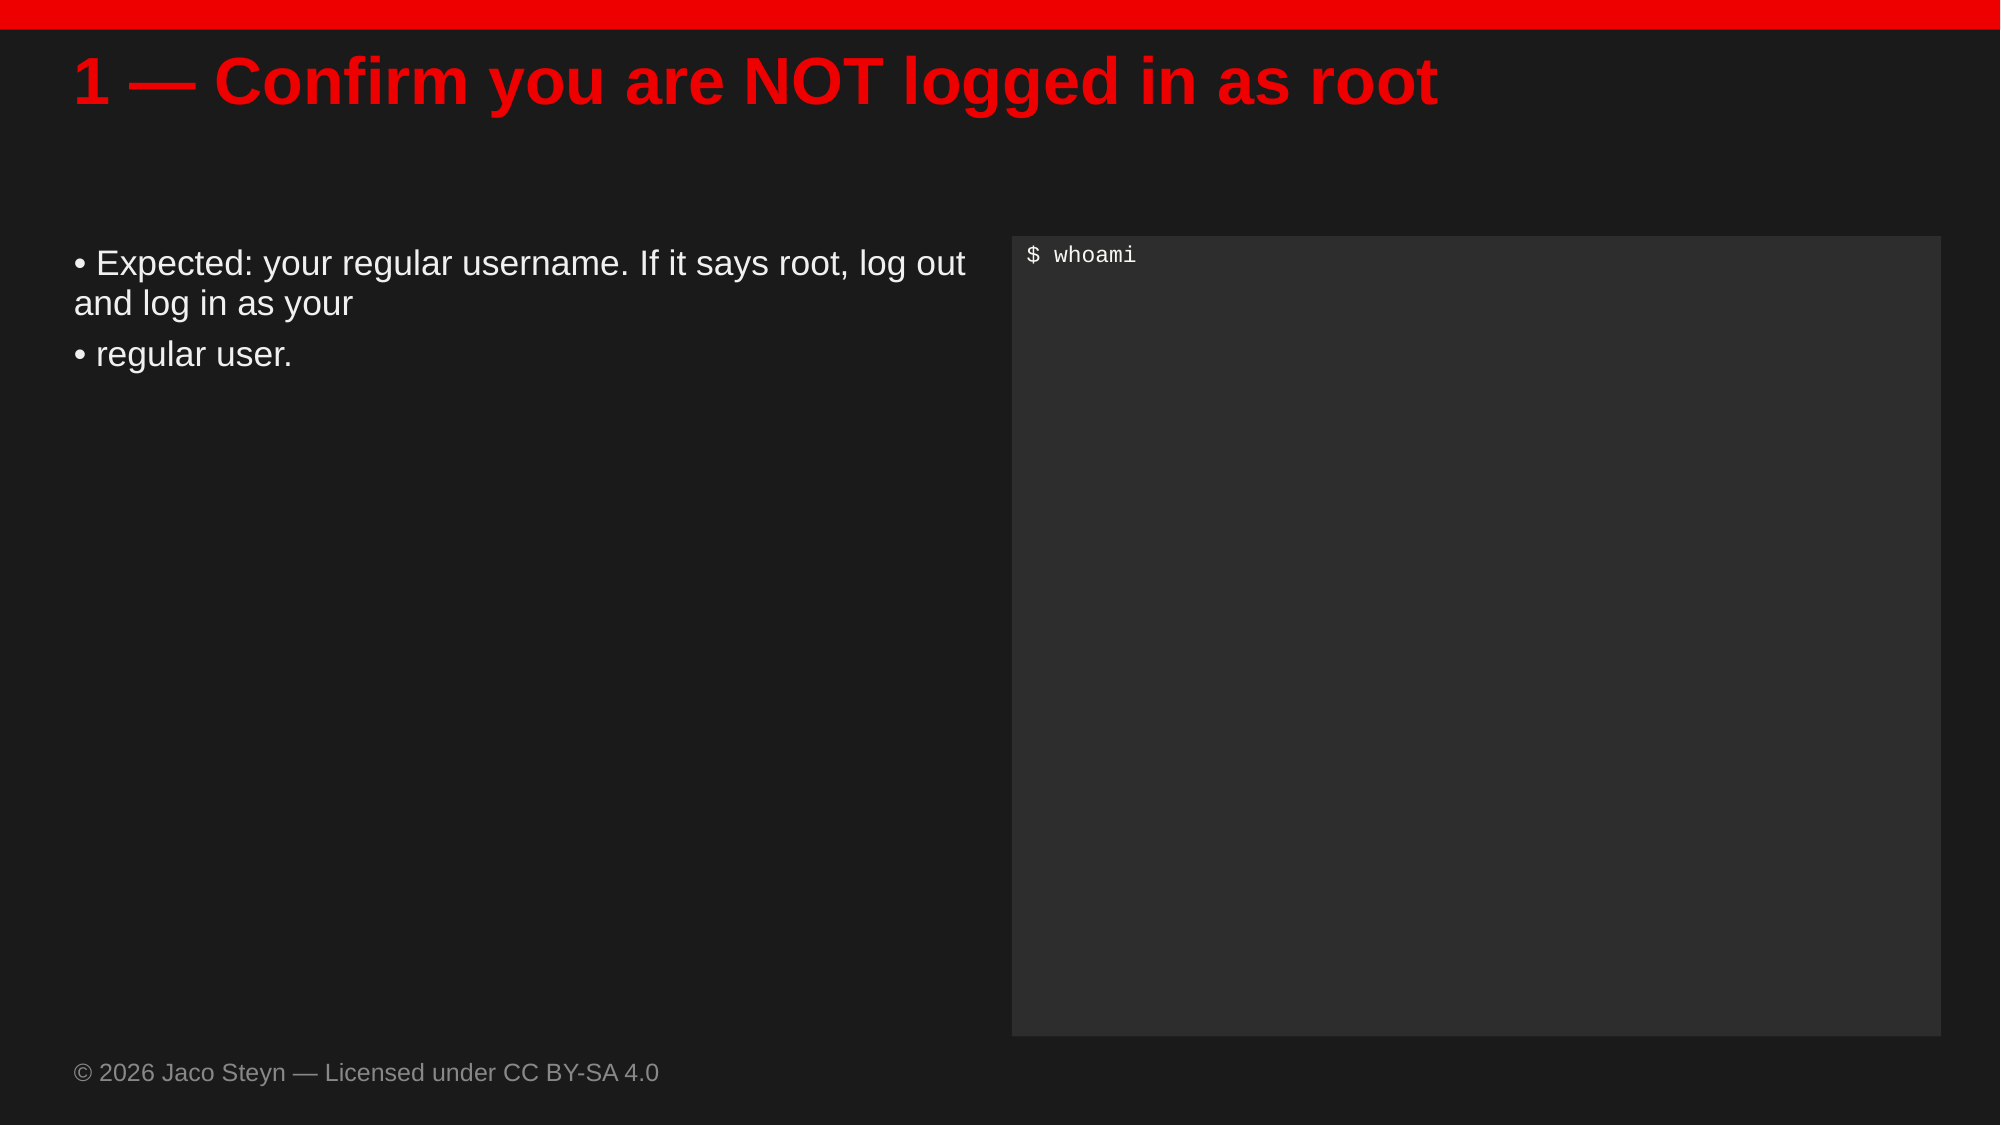

1 — Confirm you are NOT logged in as root
• Expected: your regular username. If it says root, log out and log in as your
• regular user.
$ whoami
© 2026 Jaco Steyn — Licensed under CC BY-SA 4.0